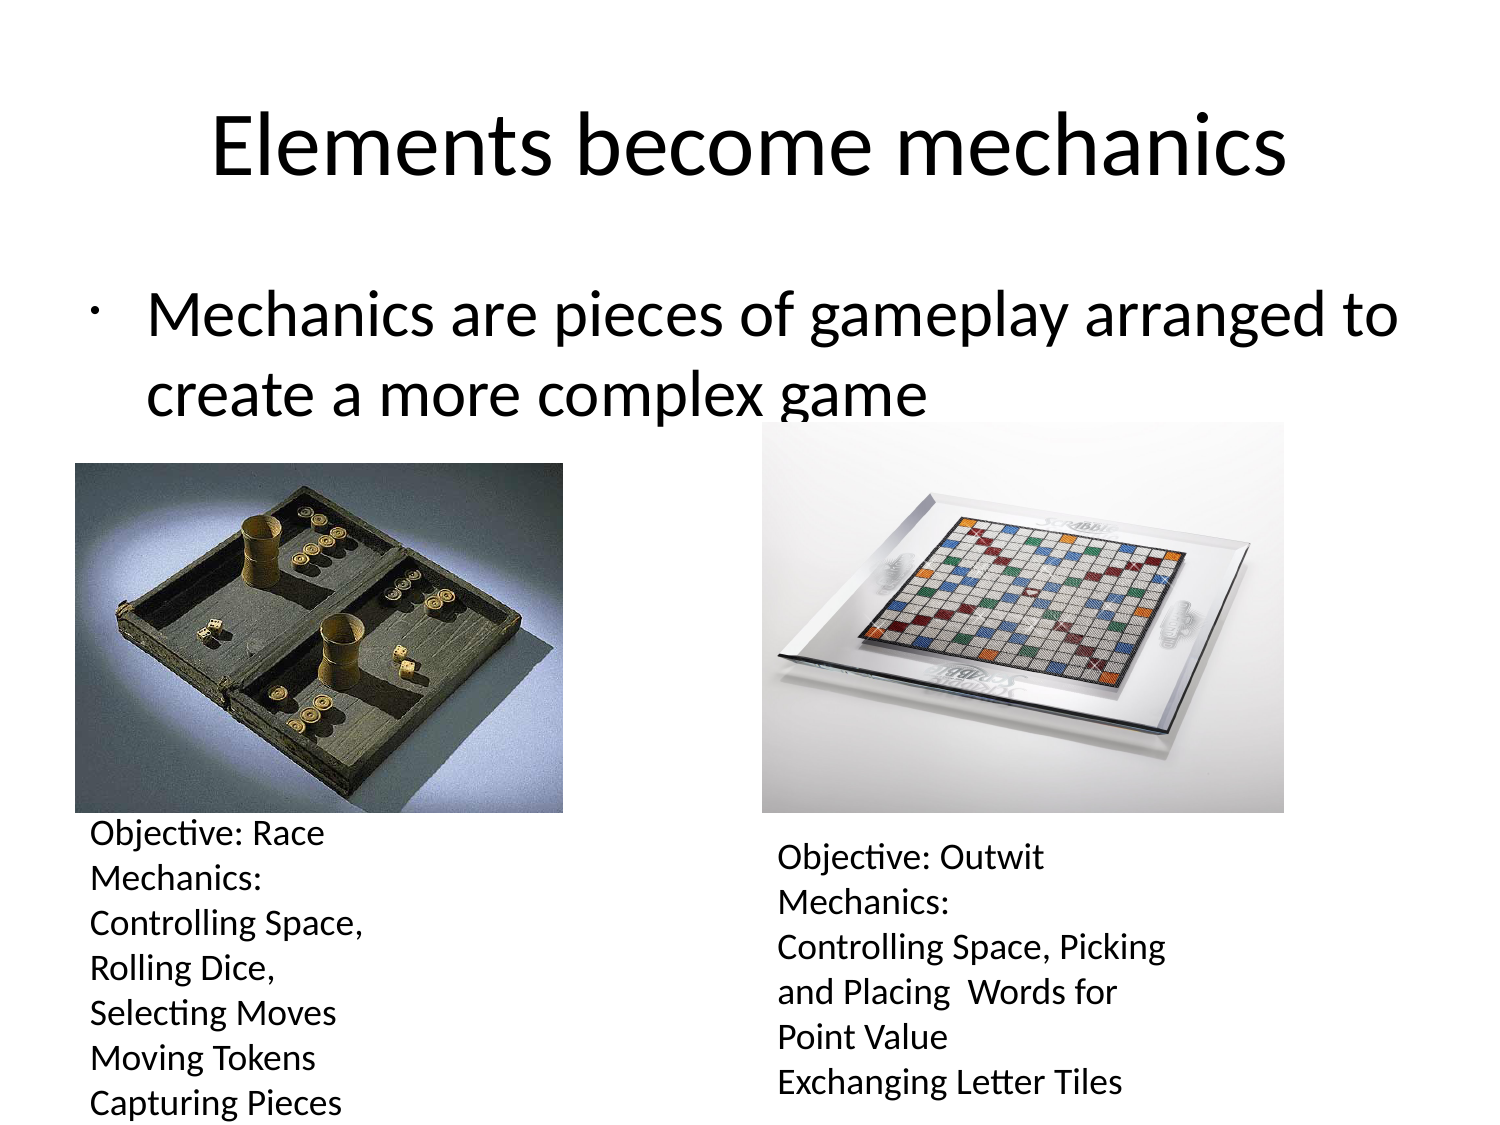

# Elements become mechanics
Mechanics are pieces of gameplay arranged to create a more complex game
Objective: Race
Mechanics:
Controlling Space,
Rolling Dice,
Selecting Moves
Moving Tokens
Capturing Pieces
Objective: Outwit
Mechanics:
Controlling Space, Picking and Placing Words for Point Value
Exchanging Letter Tiles